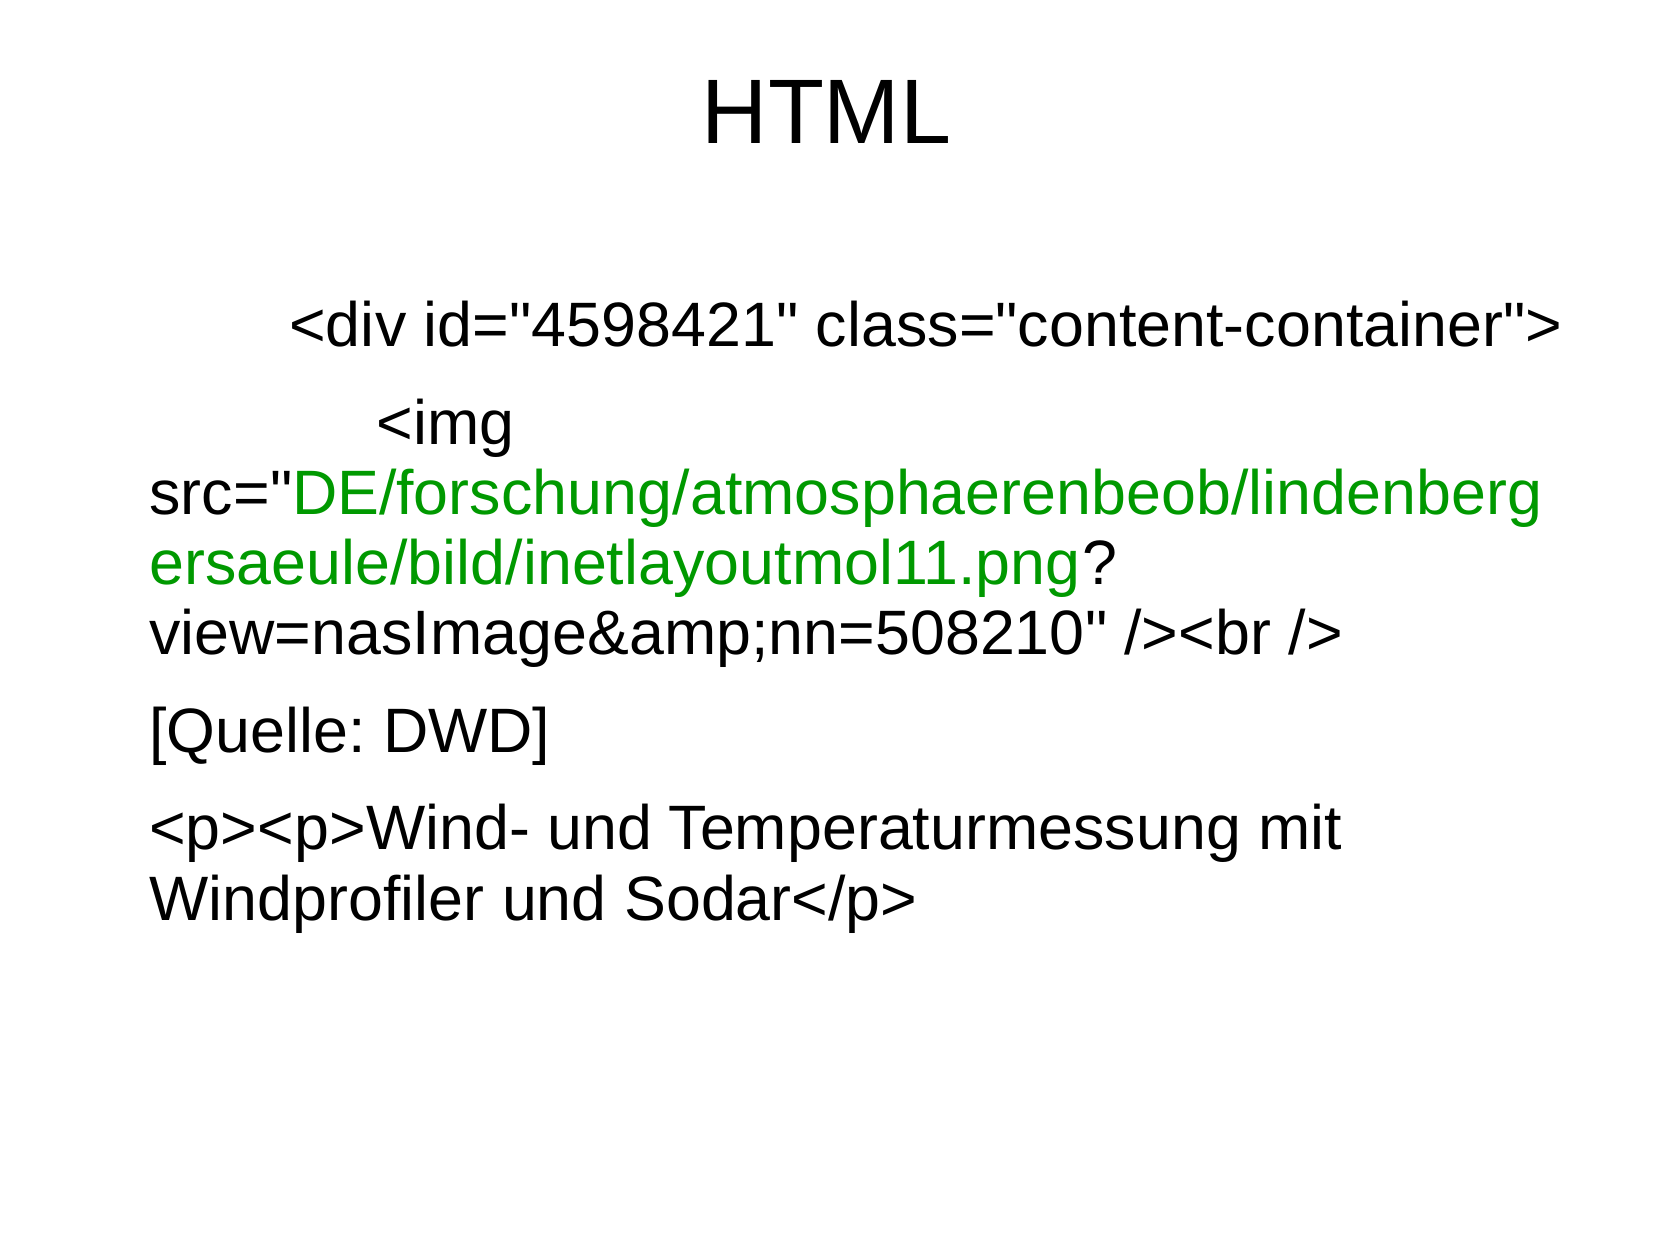

# HTML
 <div id="4598421" class="content-container">
 <img src="DE/forschung/atmosphaerenbeob/lindenbergersaeule/bild/inetlayoutmol11.png?view=nasImage&amp;nn=508210" /><br />
[Quelle: DWD]
<p><p>Wind- und Temperaturmessung mit Windprofiler und Sodar</p>